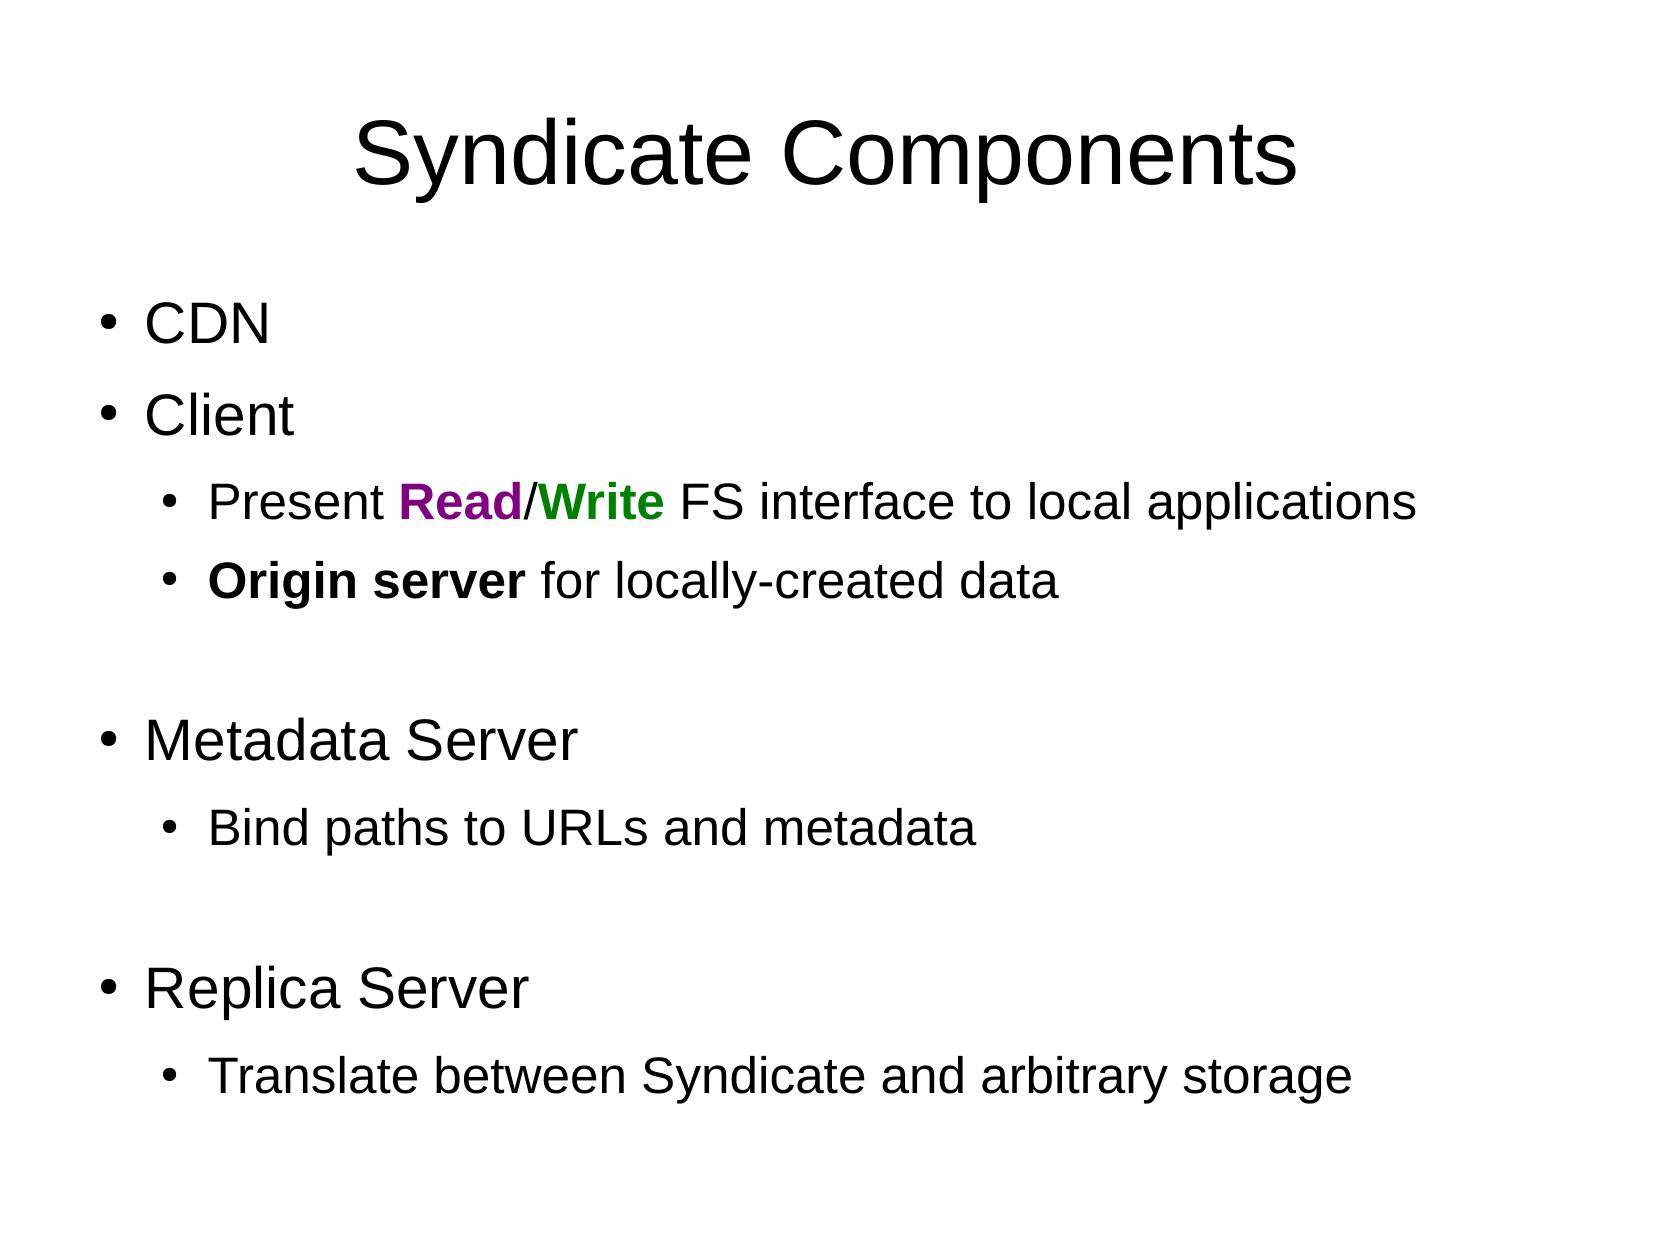

# Syndicate Components
CDN
Client
Present Read/Write FS interface to local applications
Origin server for locally-created data
Metadata Server
Bind paths to URLs and metadata
Replica Server
Translate between Syndicate and arbitrary storage